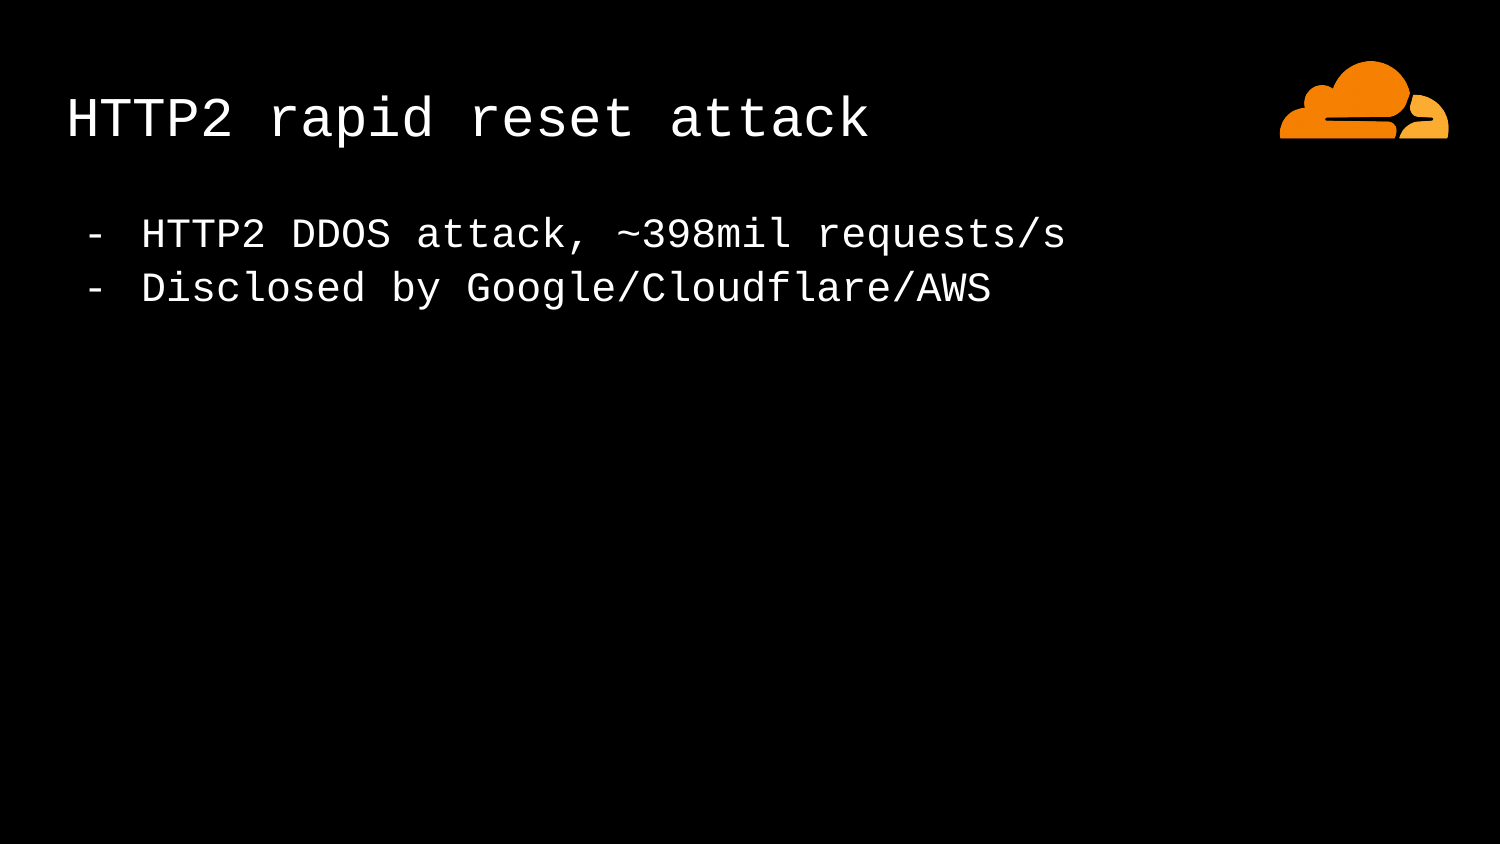

# HTTP2 rapid reset attack
HTTP2 DDOS attack, ~398mil requests/s
Disclosed by Google/Cloudflare/AWS